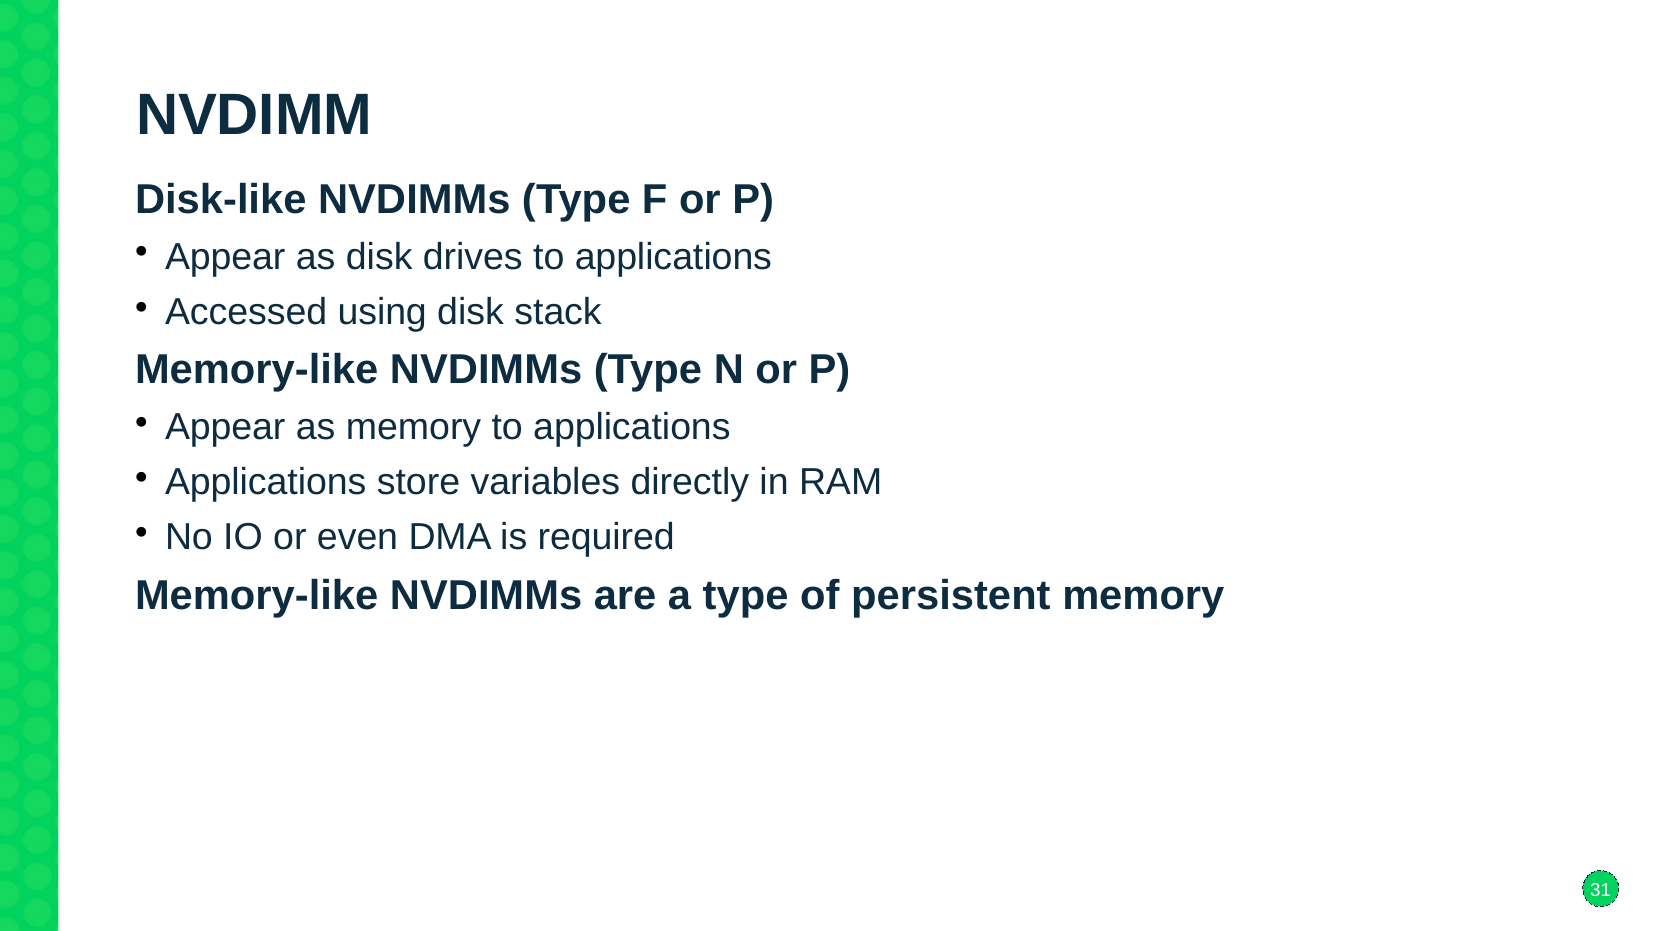

# NVDIMM
Disk-like NVDIMMs (Type F or P)
Appear as disk drives to applications
Accessed using disk stack
Memory-like NVDIMMs (Type N or P)
Appear as memory to applications
Applications store variables directly in RAM
No IO or even DMA is required
Memory-like NVDIMMs are a type of persistent memory
31